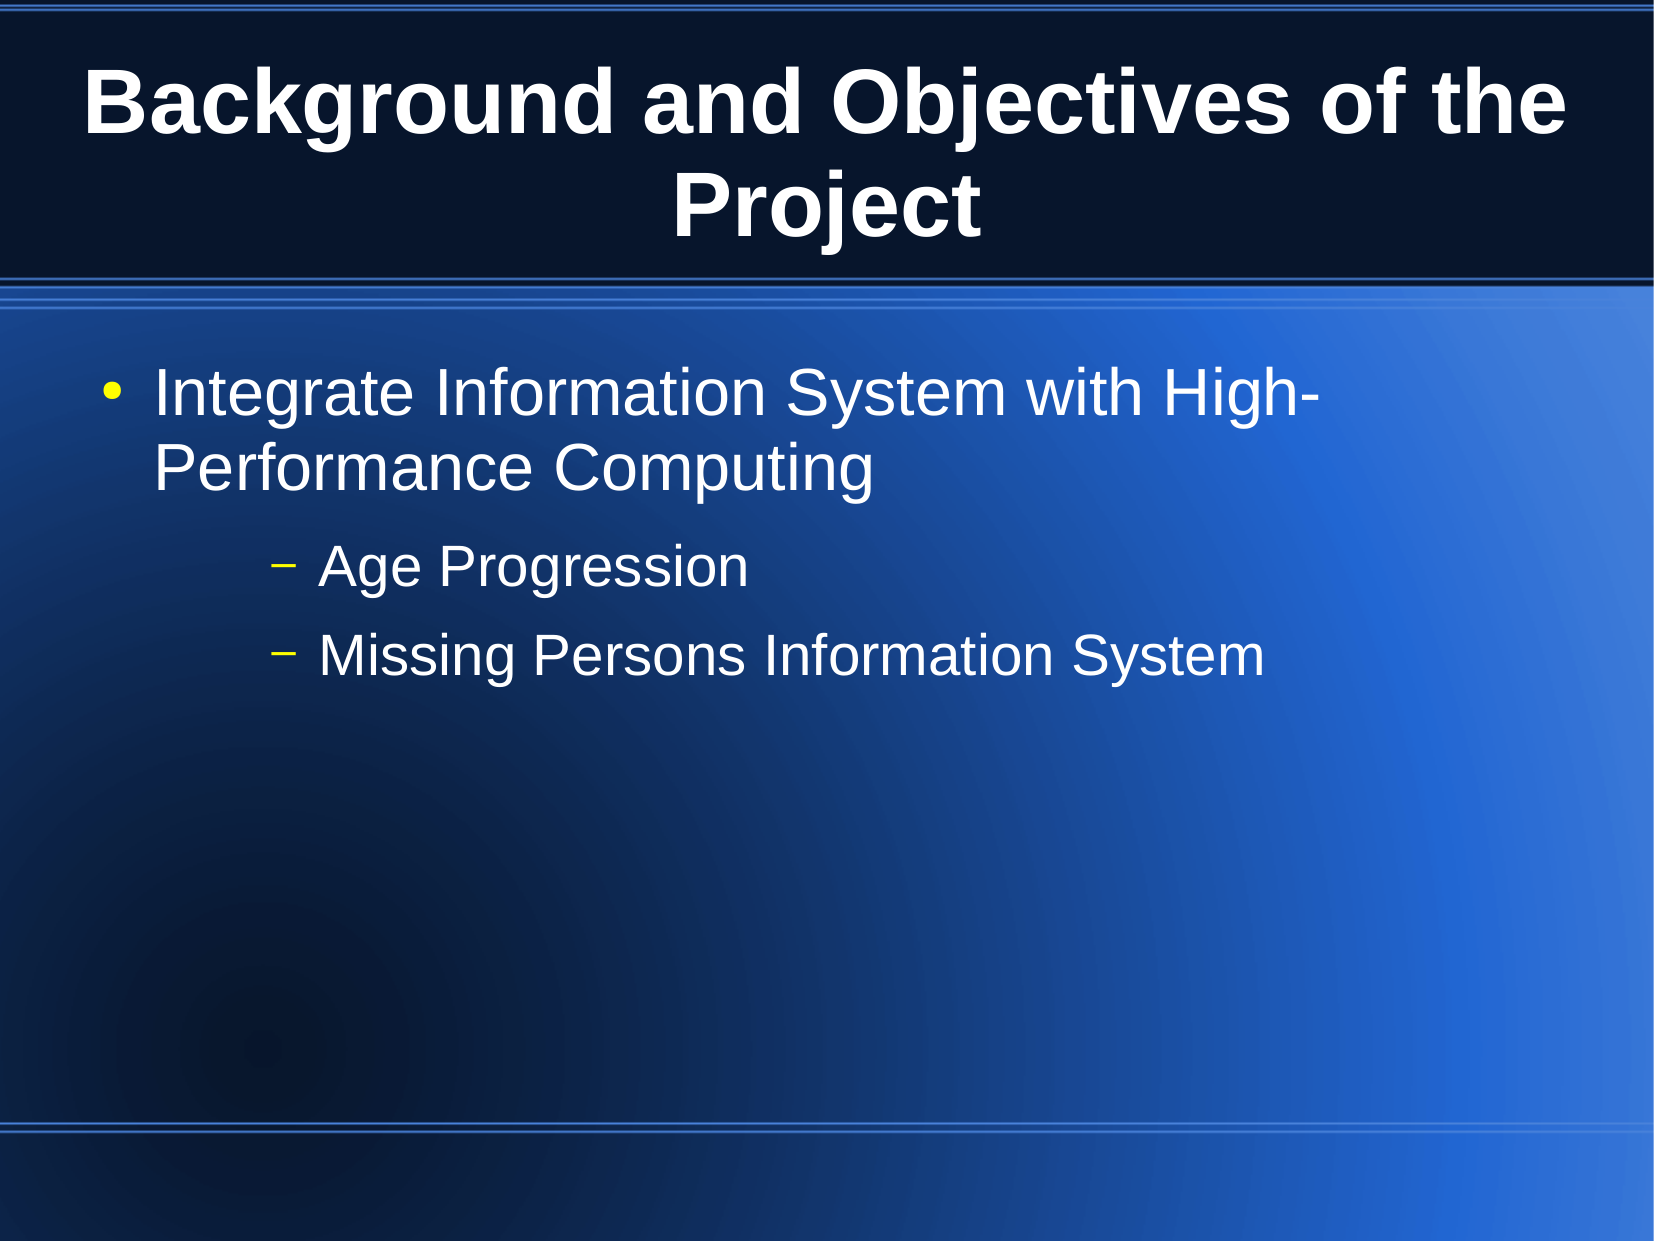

# Background and Objectives of the Project
Integrate Information System with High-Performance Computing
Age Progression
Missing Persons Information System